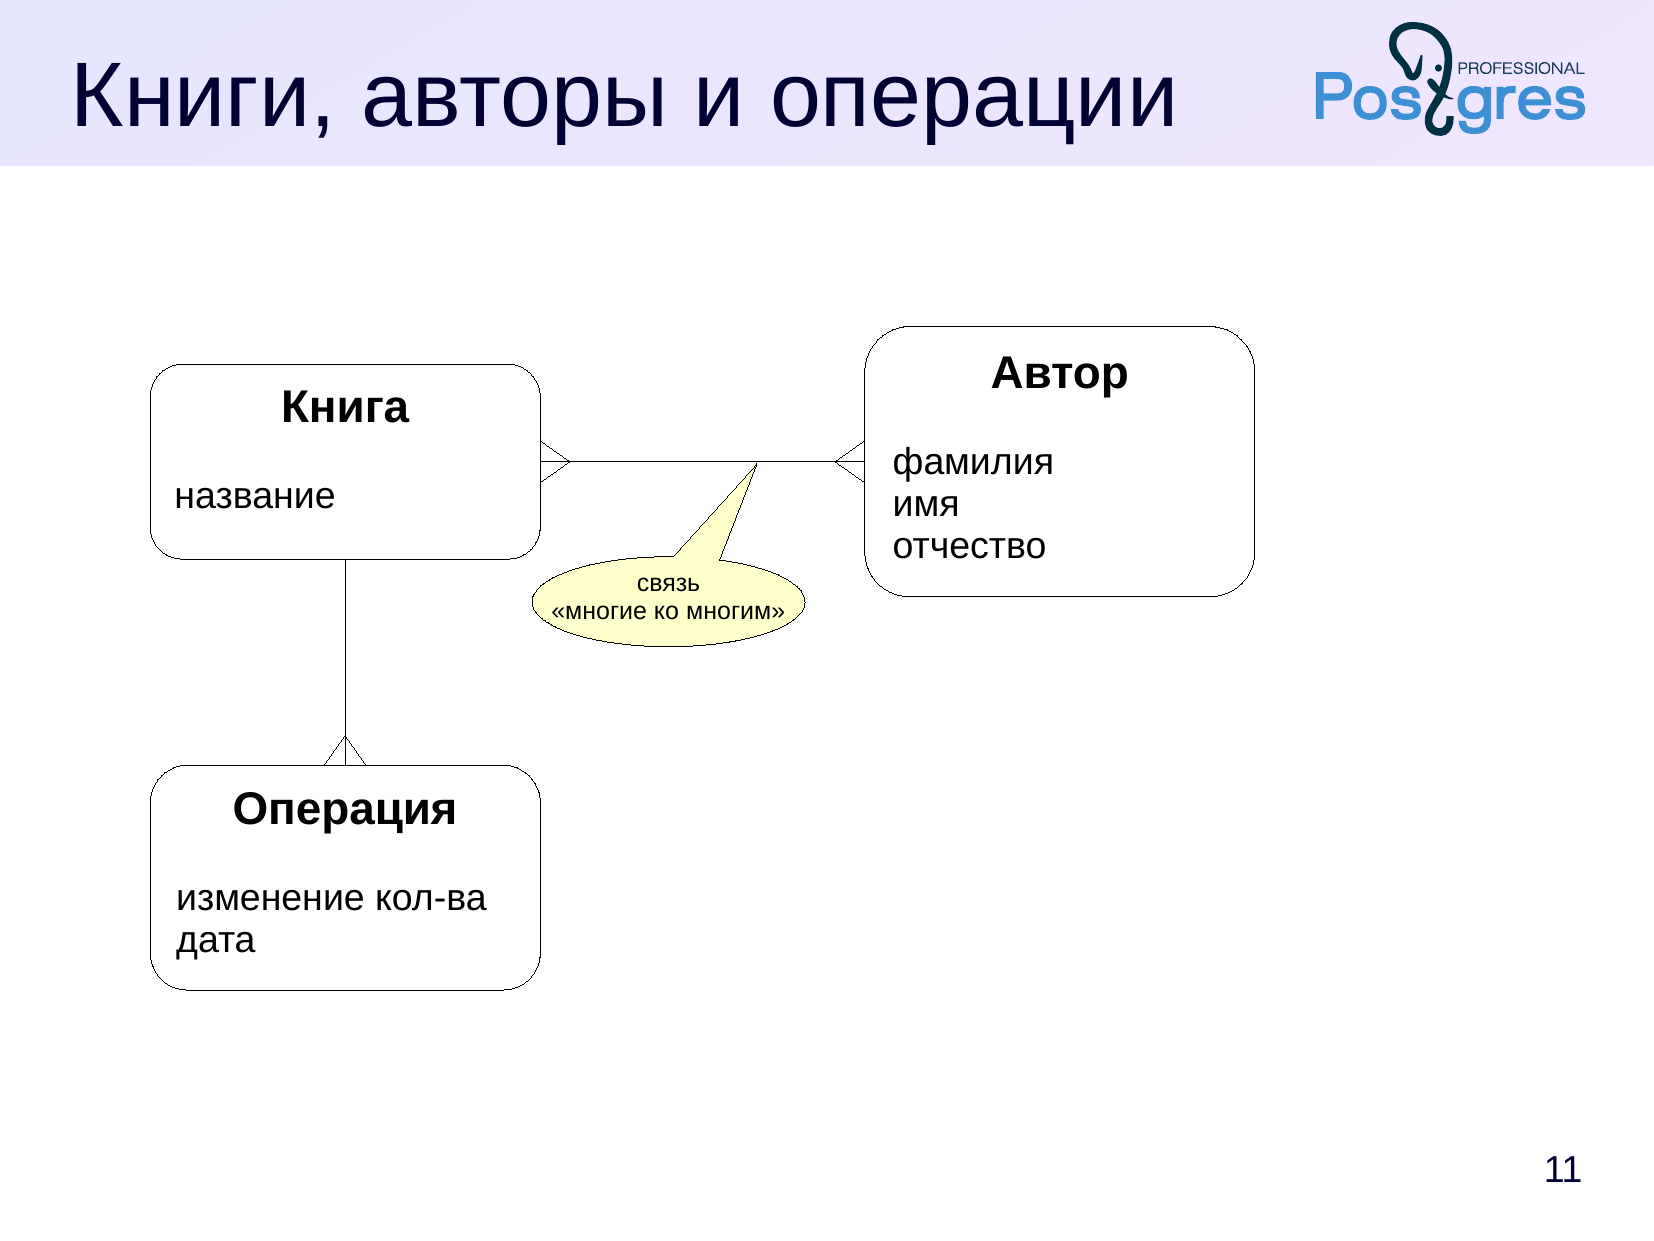

# Книги, авторы и операции
Автор
фамилия
имя
отчество
Книга
название
связь
«многие ко многим»
Операция
изменение кол-ва
дата